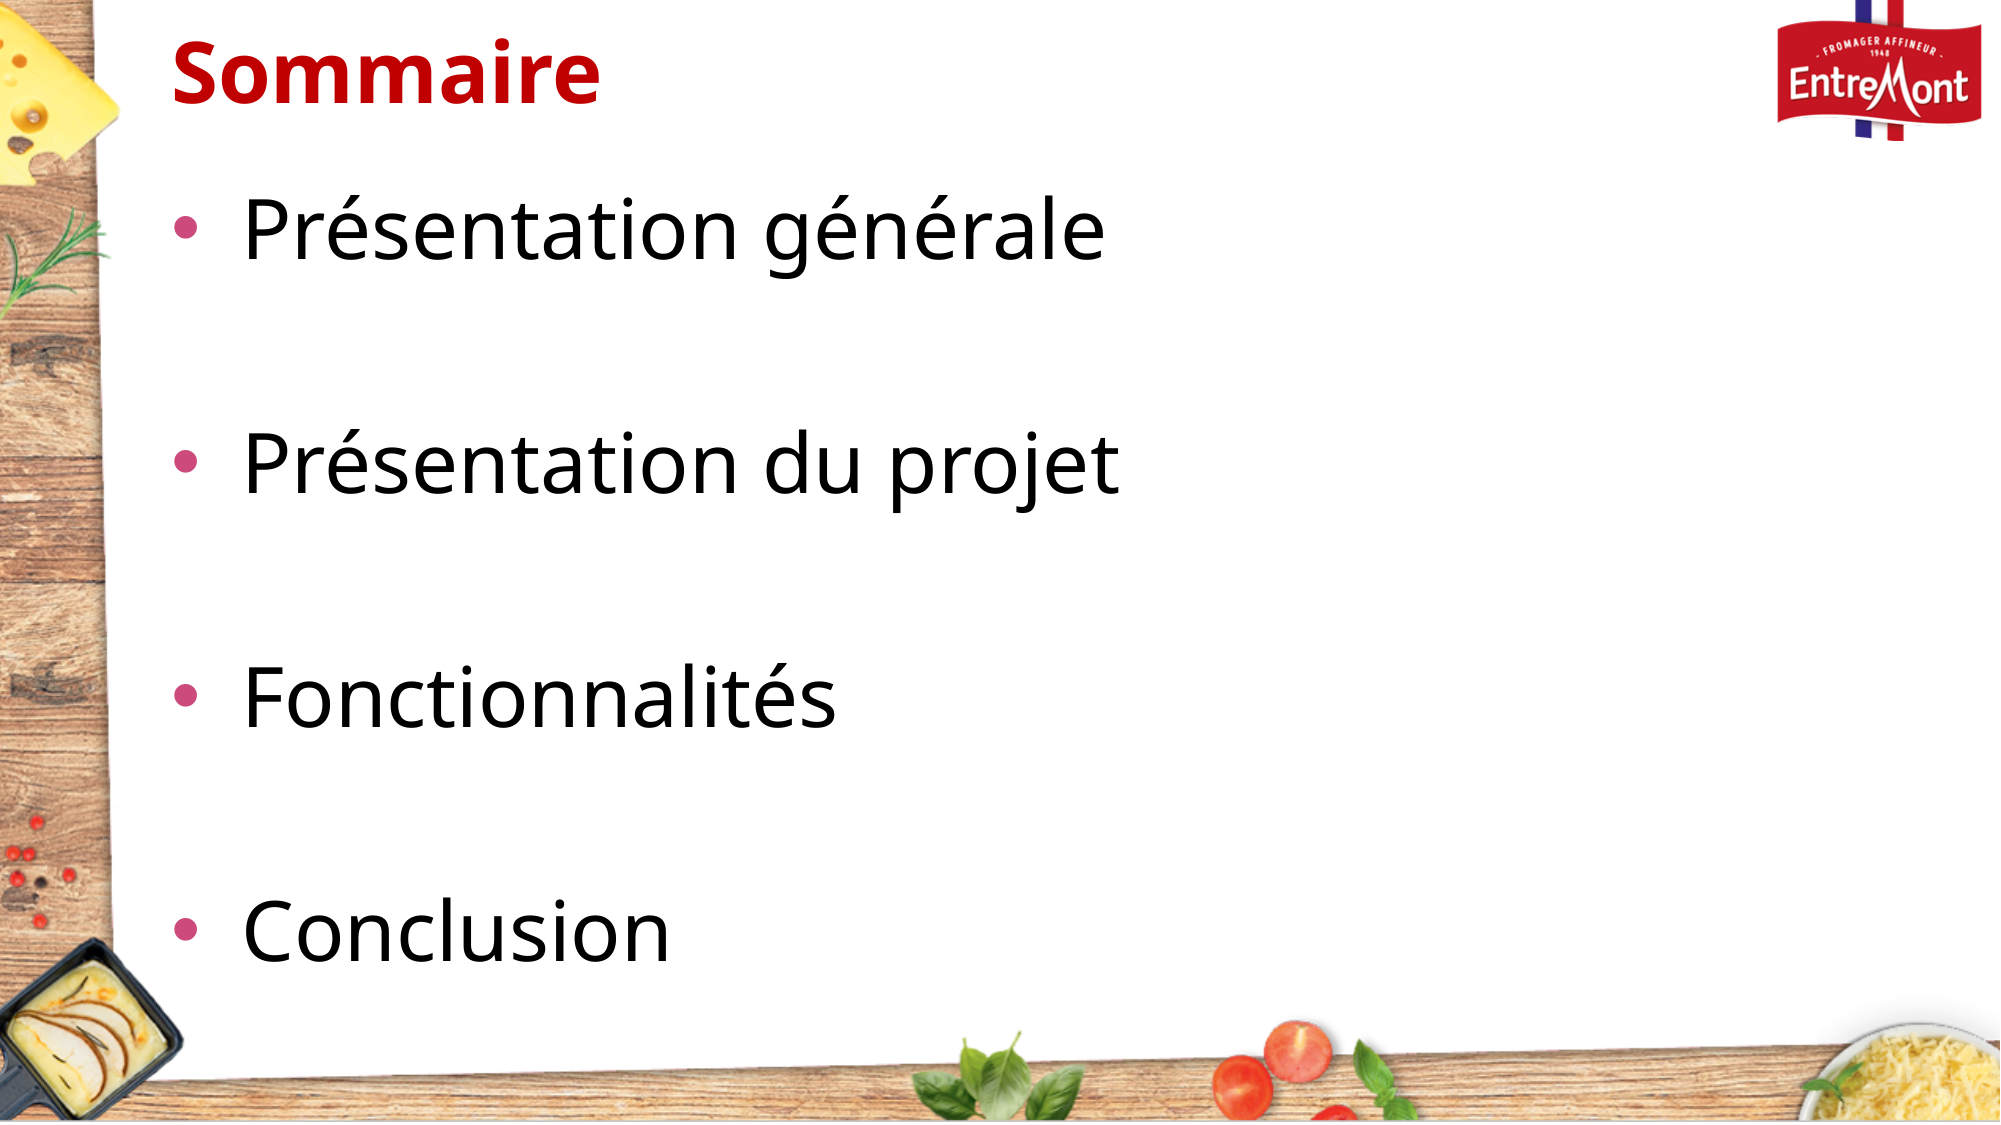

# Sommaire
Présentation générale
Présentation du projet
Fonctionnalités
Conclusion